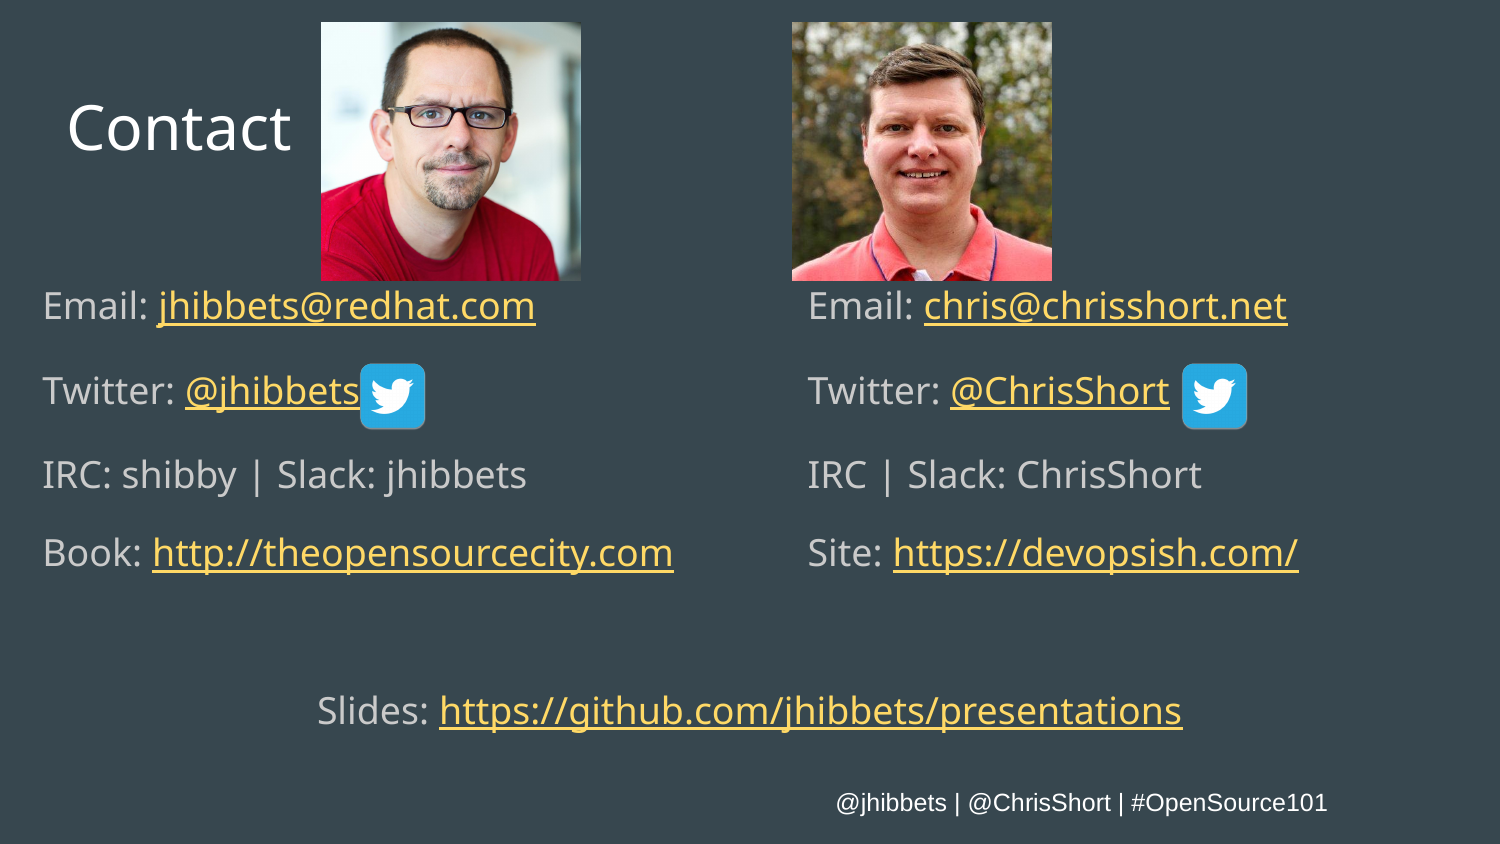

# Contact
Email: jhibbets@redhat.com
Twitter: @jhibbets
IRC: shibby | Slack: jhibbets
Book: http://theopensourcecity.com
Email: chris@chrisshort.net
Twitter: @ChrisShort
IRC | Slack: ChrisShort
Site: https://devopsish.com/
Slides: https://github.com/jhibbets/presentations